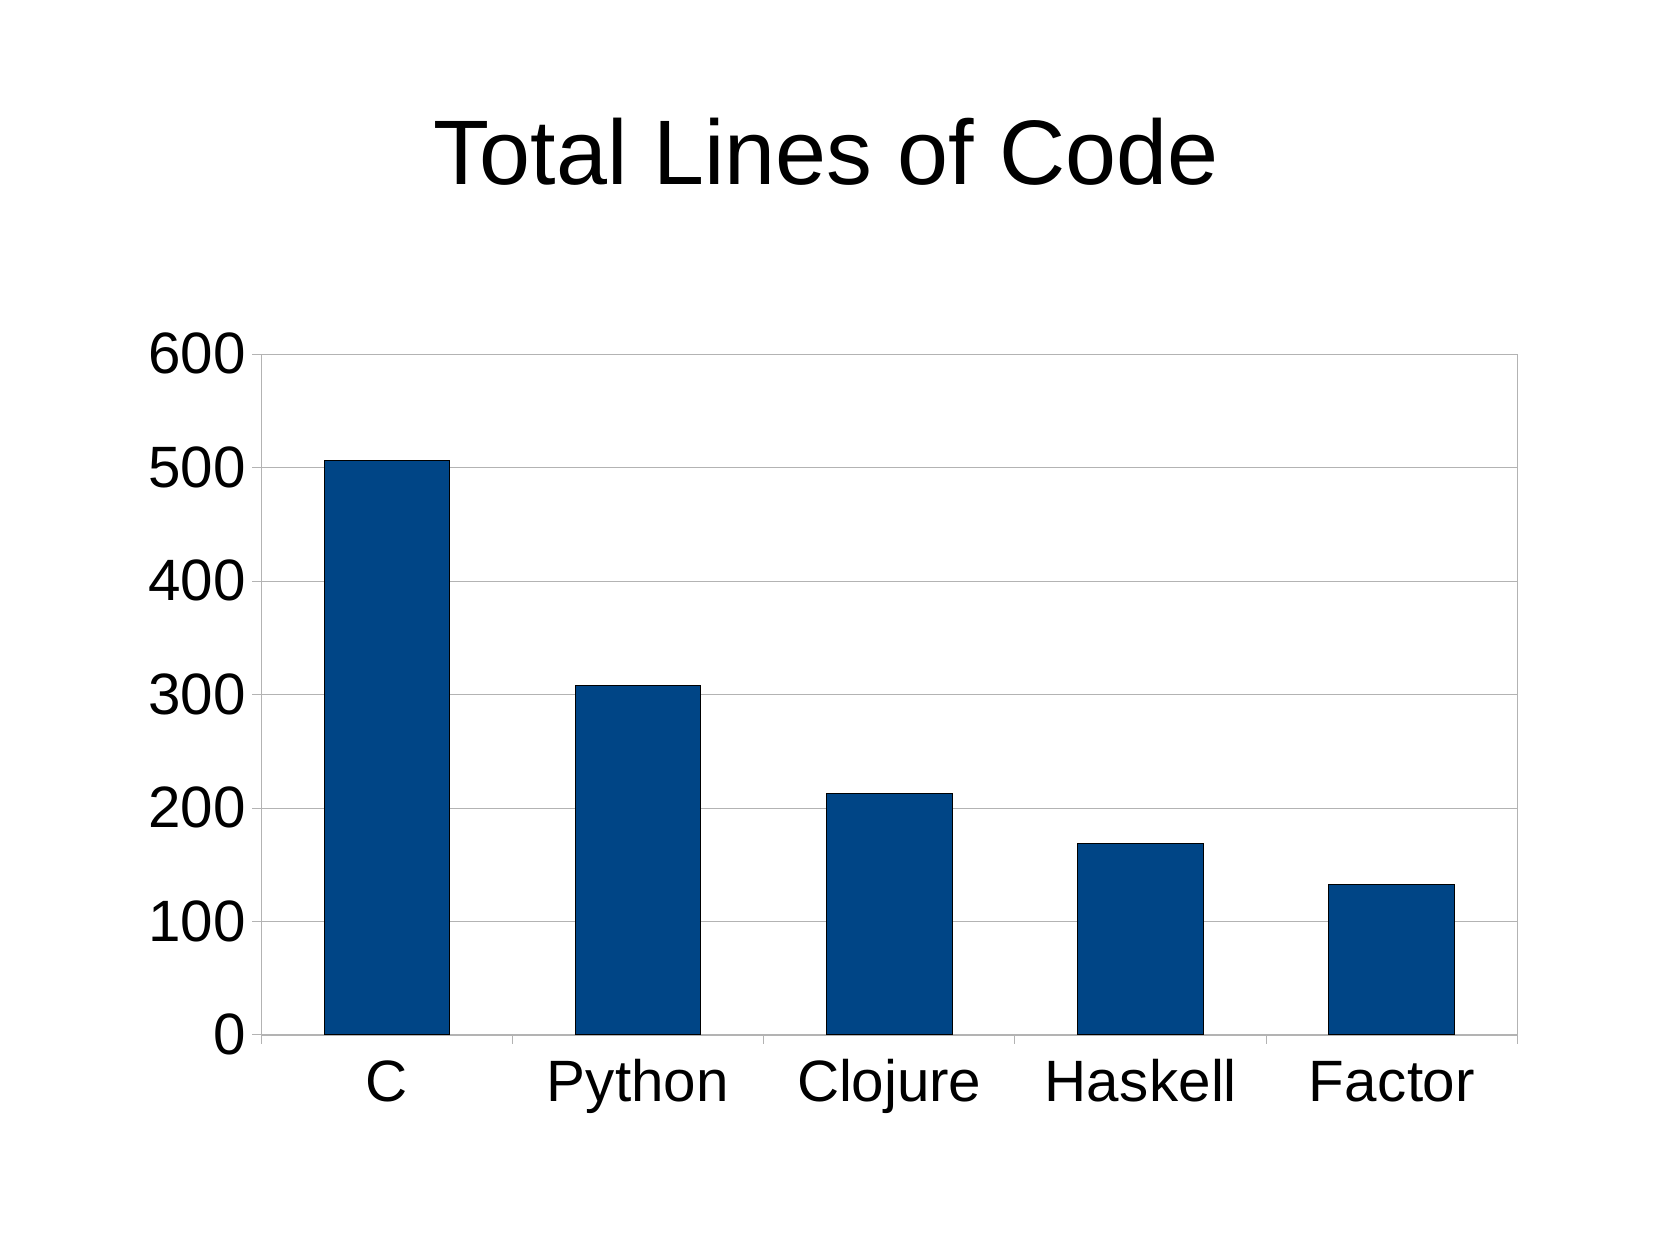

# Total Lines of Code
### Chart
| Category | |
|---|---|
| C | 506.0 |
| Python | 308.0 |
| Clojure | 213.0 |
| Haskell | 169.0 |
| Factor | 133.0 |